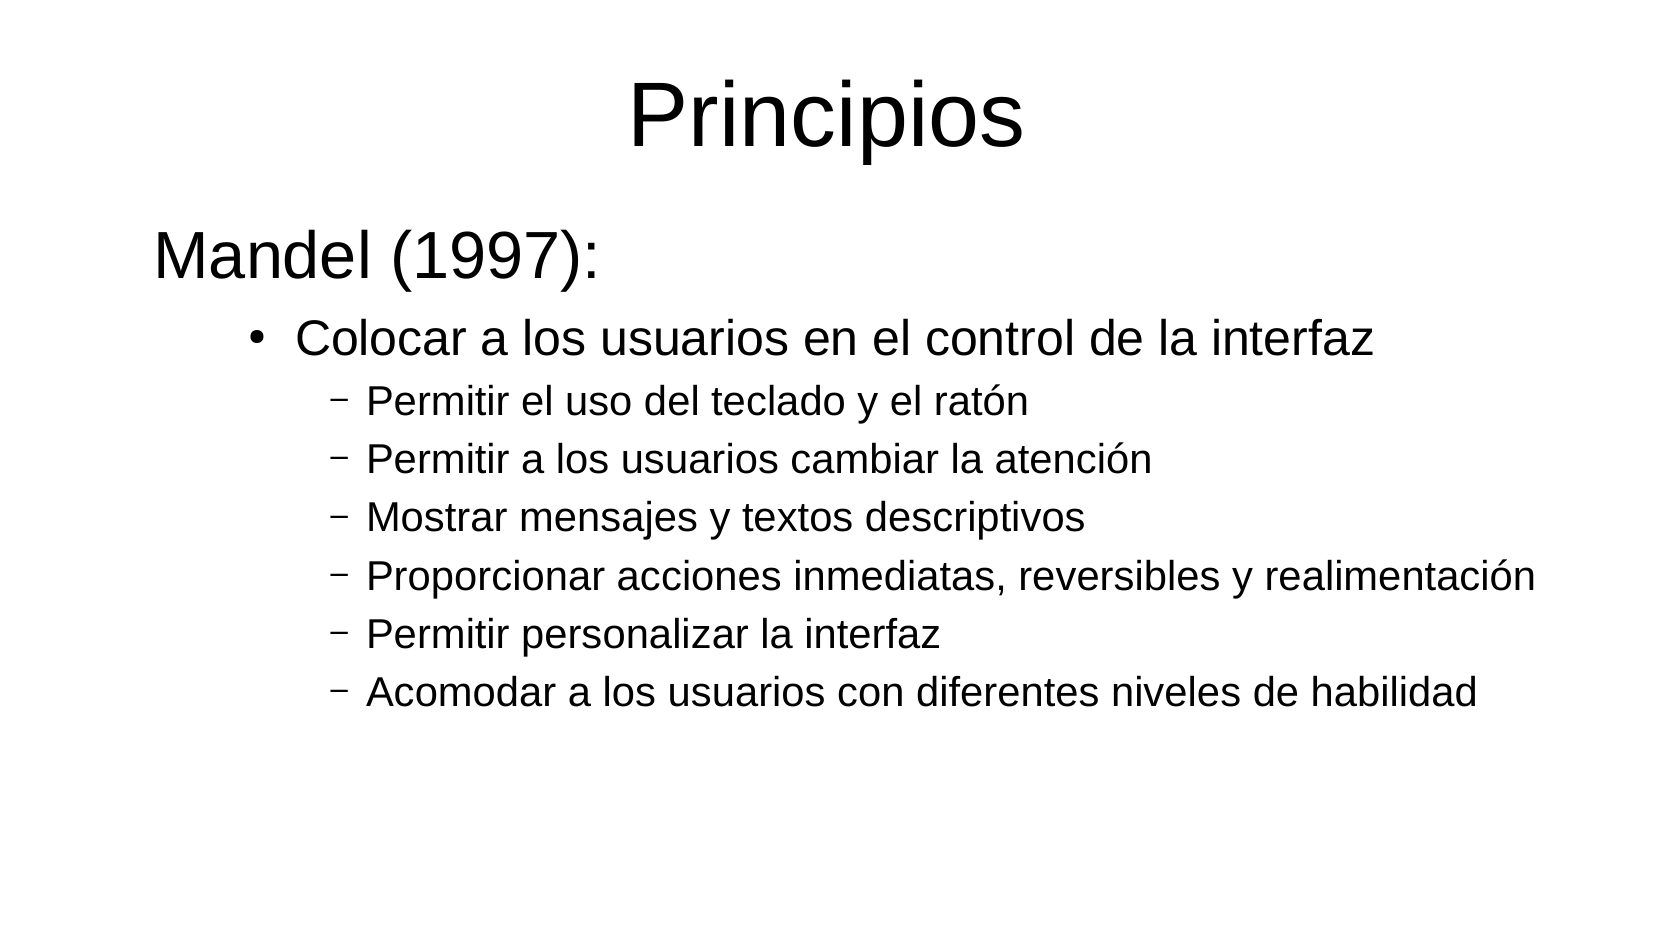

# Principios
Mandel (1997):
Colocar a los usuarios en el control de la interfaz
Permitir el uso del teclado y el ratón
Permitir a los usuarios cambiar la atención
Mostrar mensajes y textos descriptivos
Proporcionar acciones inmediatas, reversibles y realimentación
Permitir personalizar la interfaz
Acomodar a los usuarios con diferentes niveles de habilidad